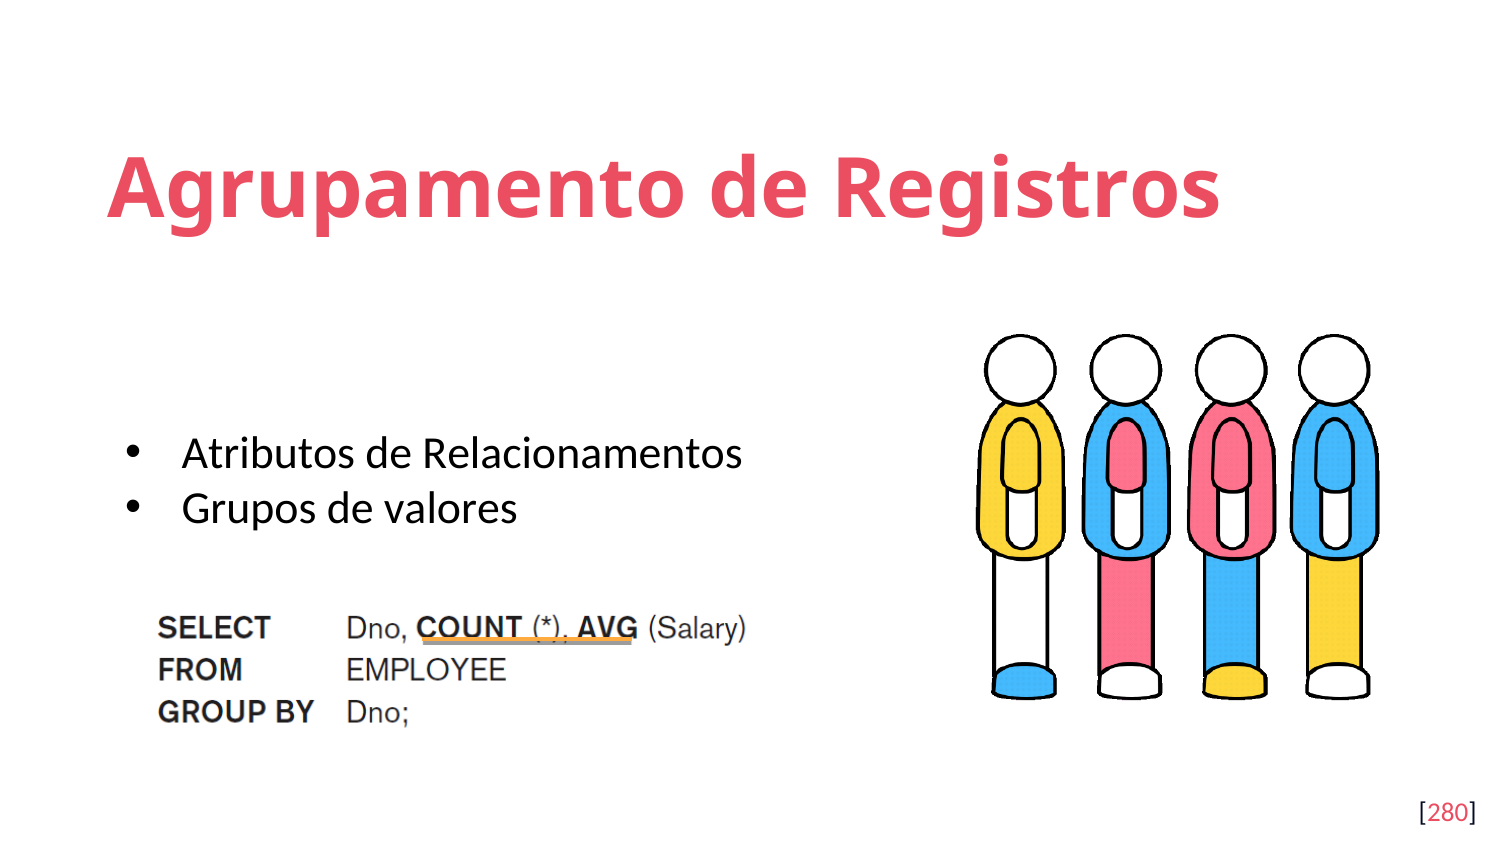

Agrupamento de Registros
Atributos de Relacionamentos
Grupos de valores